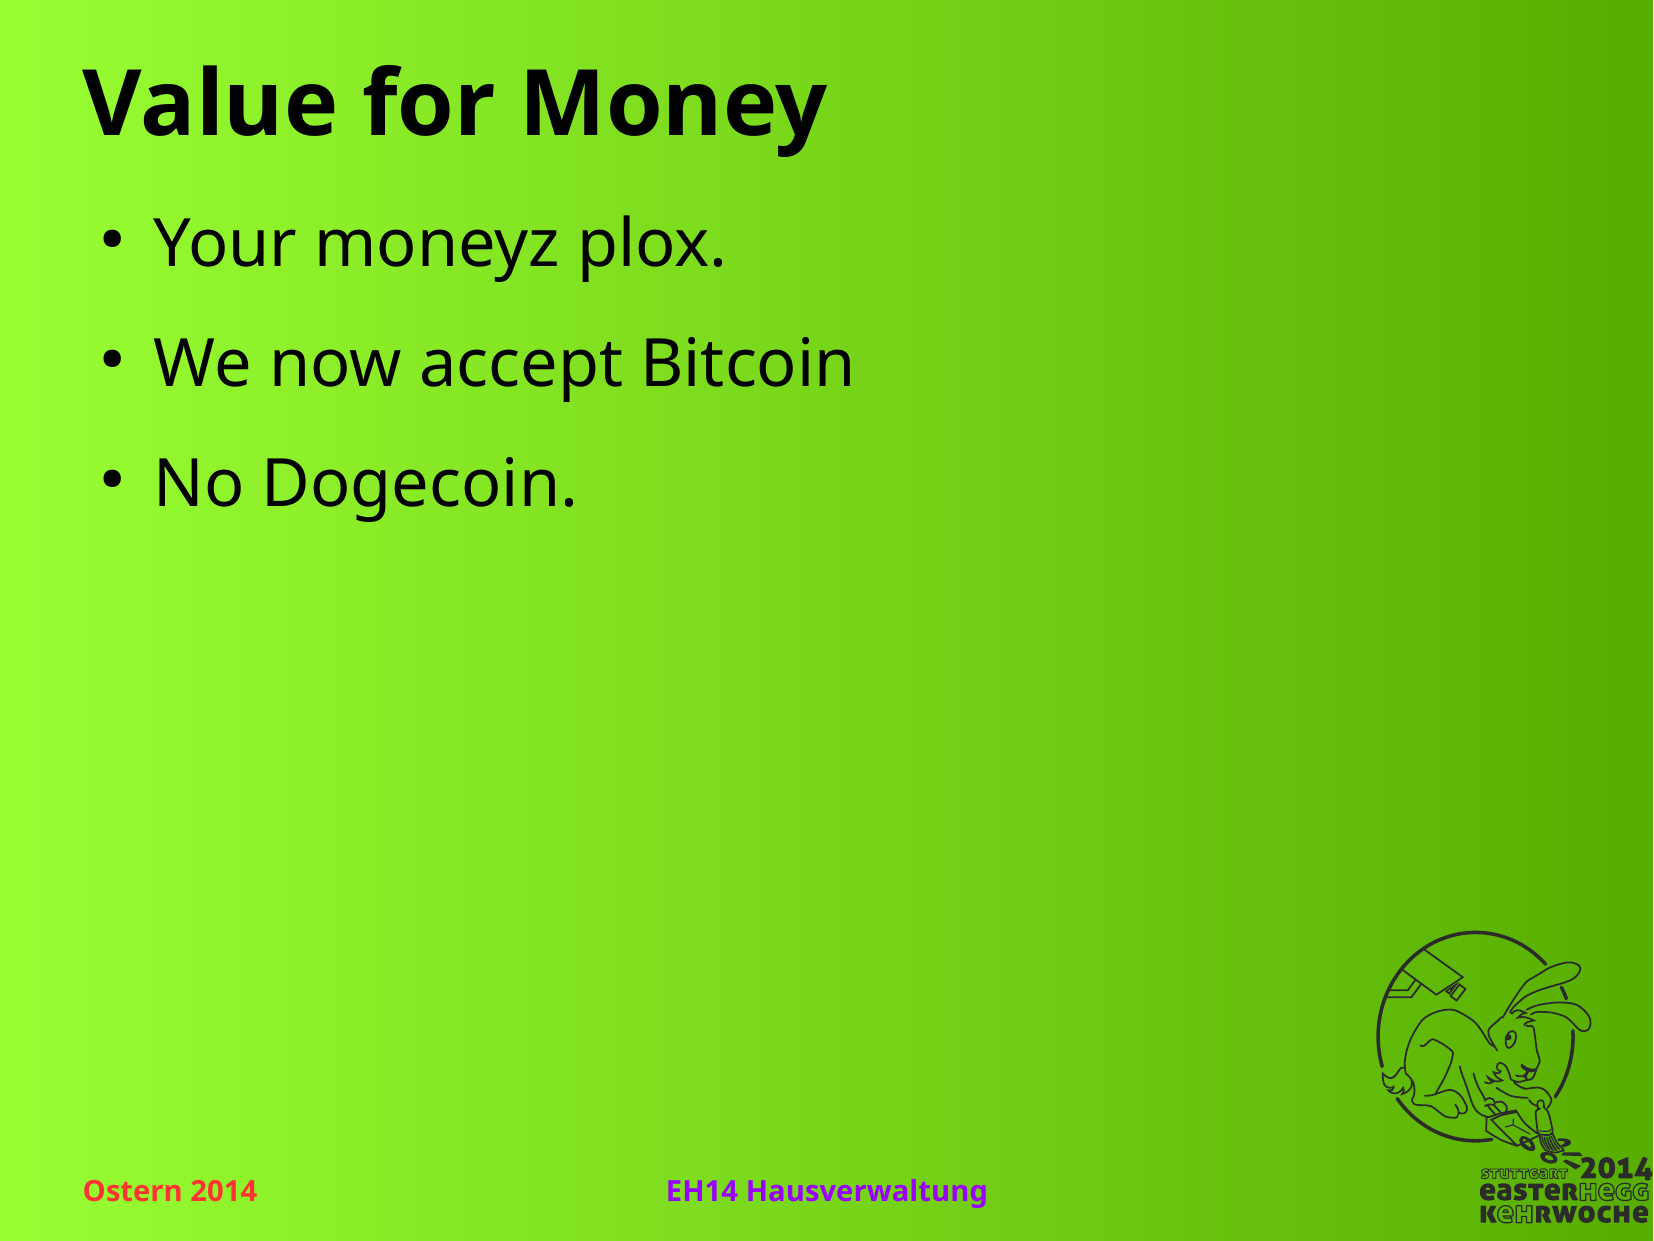

# Value for Money
Your moneyz plox.
We now accept Bitcoin
No Dogecoin.